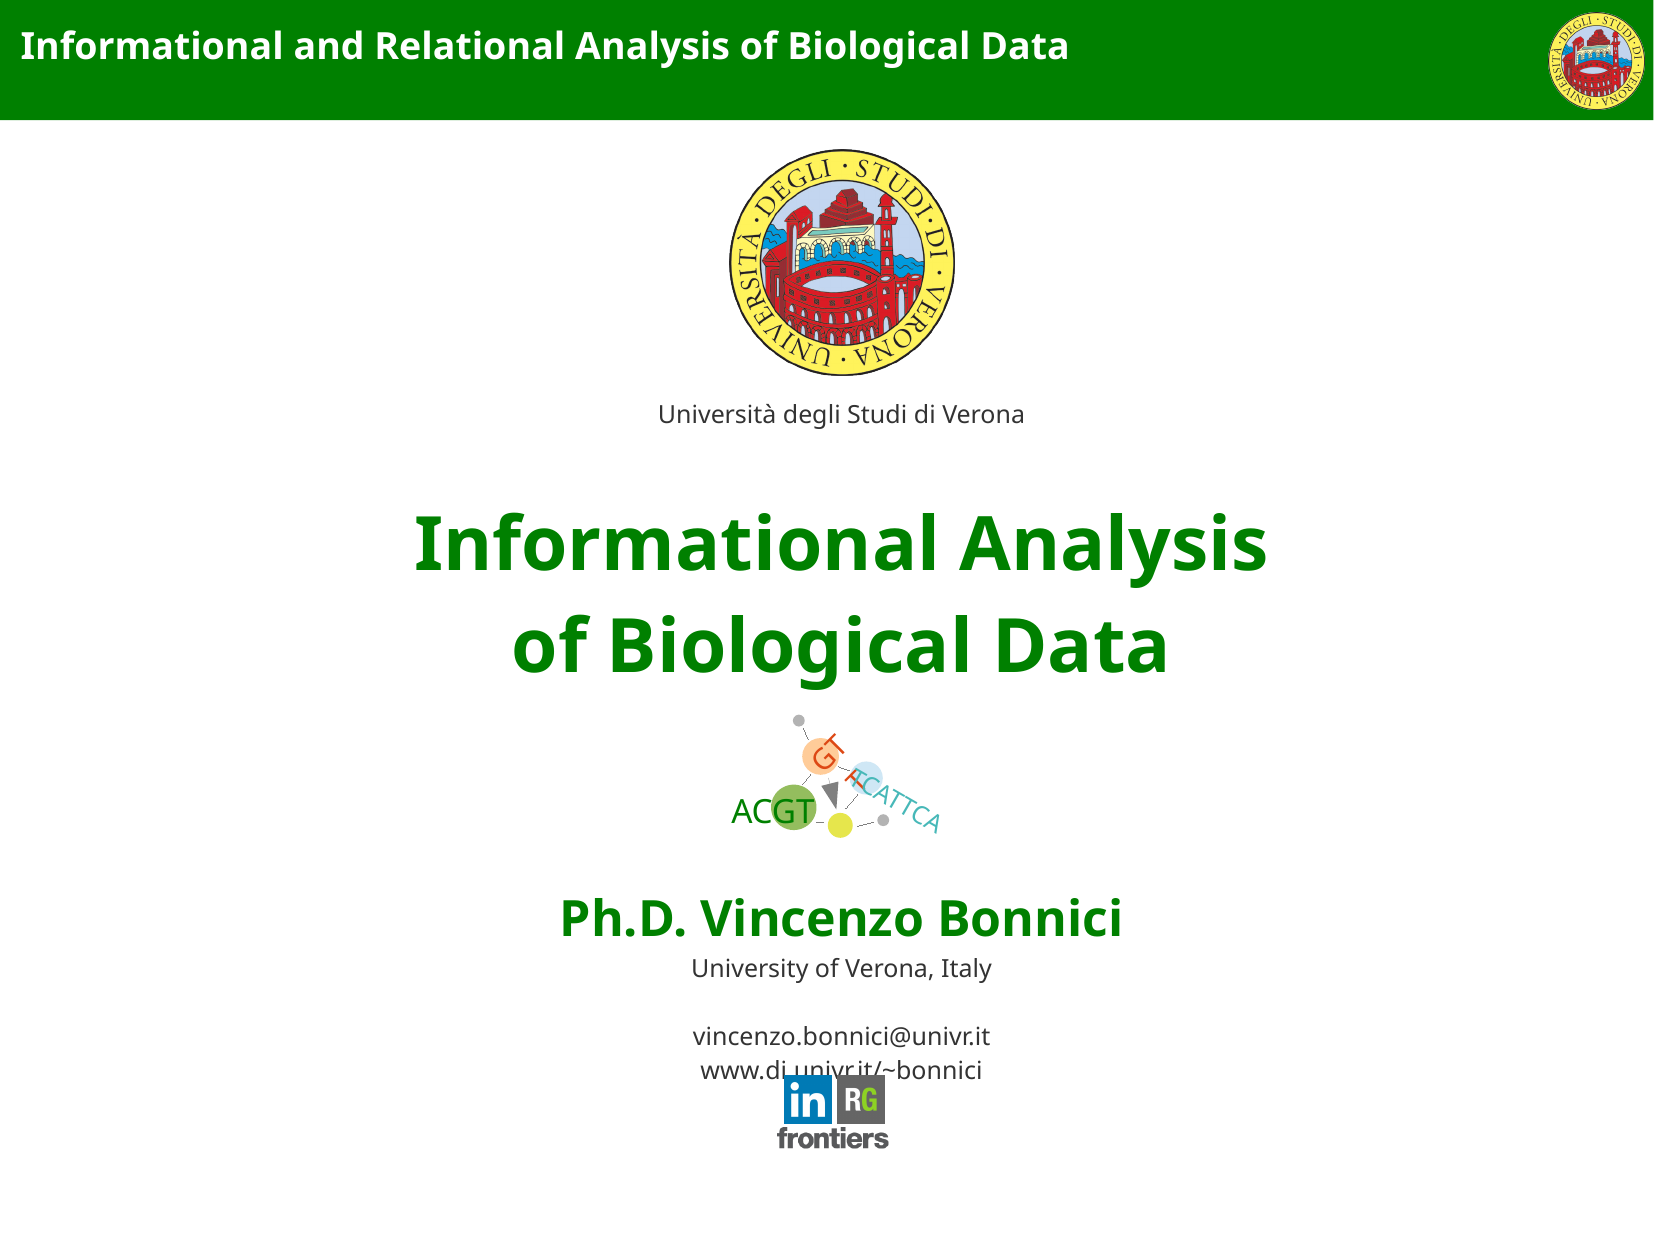

Informational and Relational Analysis of Biological Data
Università degli Studi di Verona
Informational Analysis
of Biological Data
GTT
TCATTCA
ACGT
Ph.D. Vincenzo Bonnici
University of Verona, Italy
vincenzo.bonnici@univr.it
www.di.univr.it/~bonnici